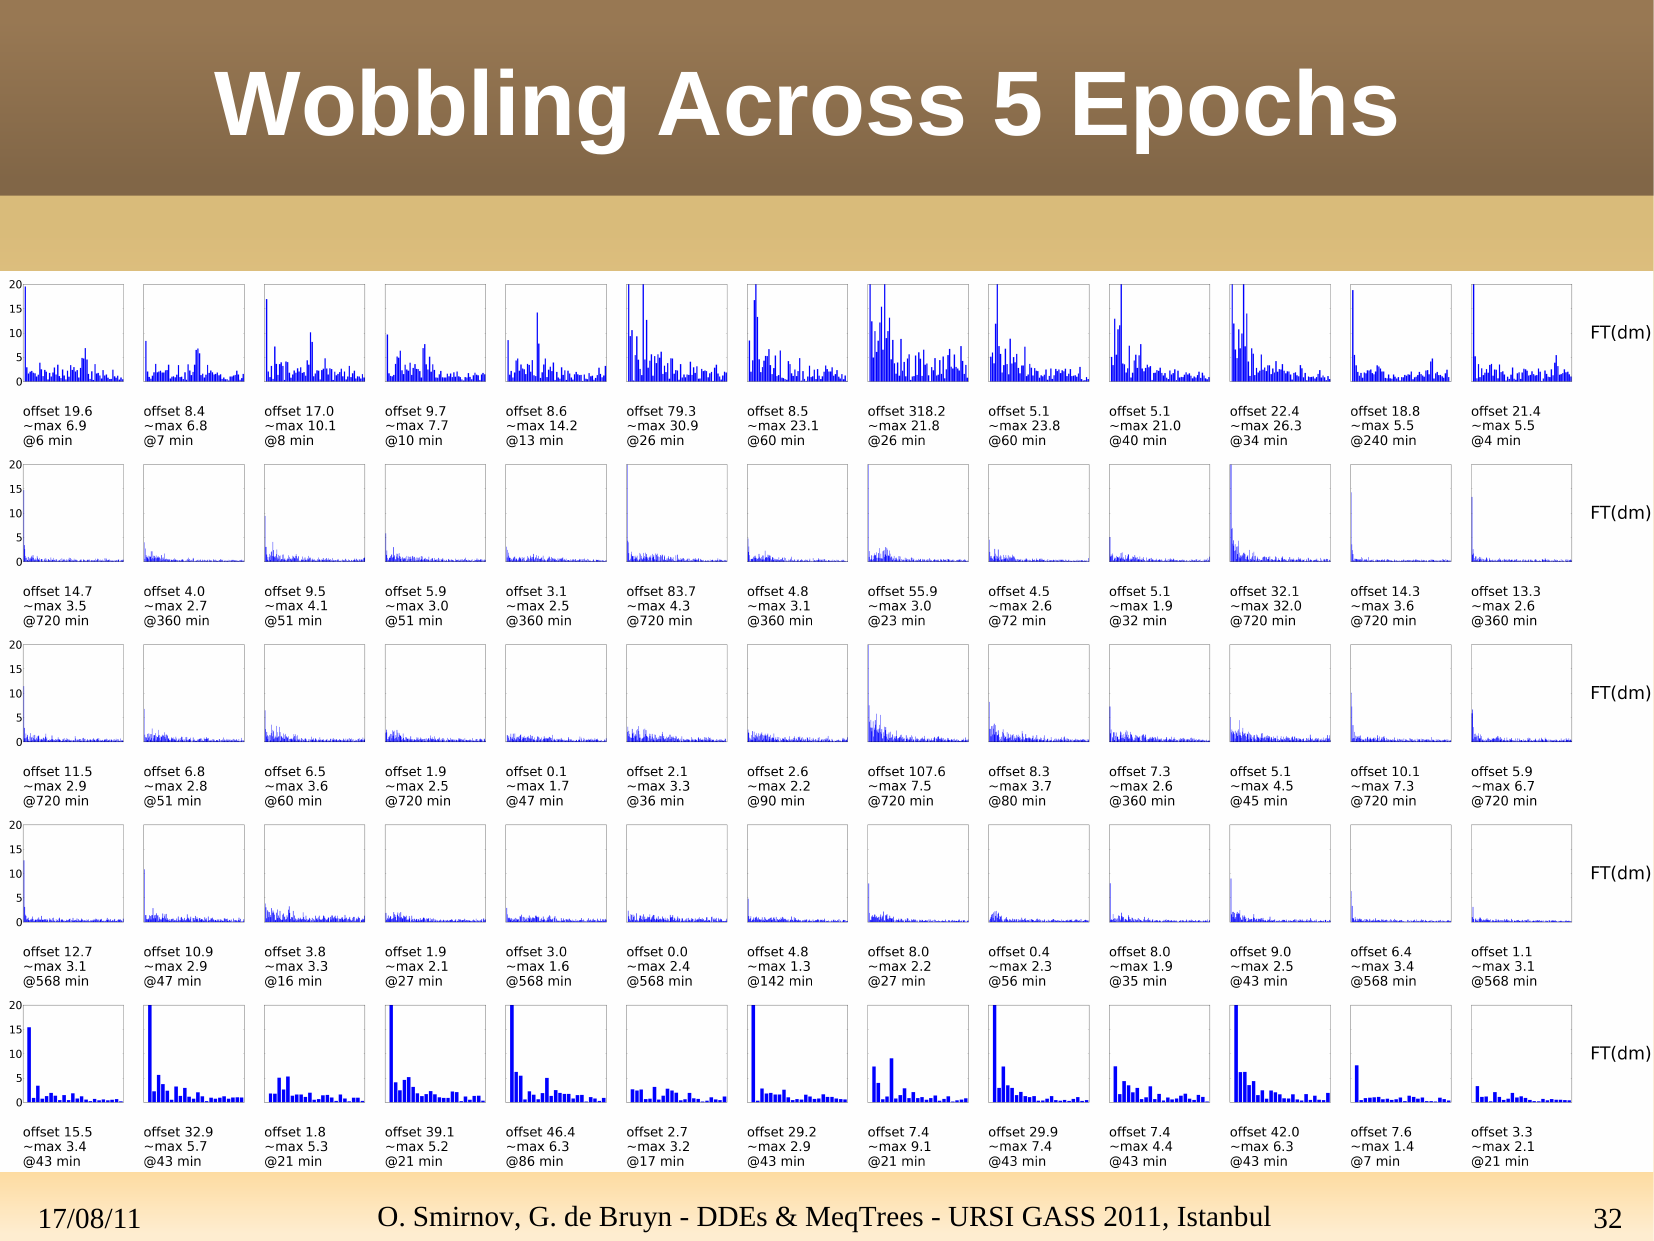

# Wobbling Across 5 Epochs
O. Smirnov, G. de Bruyn - DDEs & MeqTrees - URSI GASS 2011, Istanbul
17/08/11
32